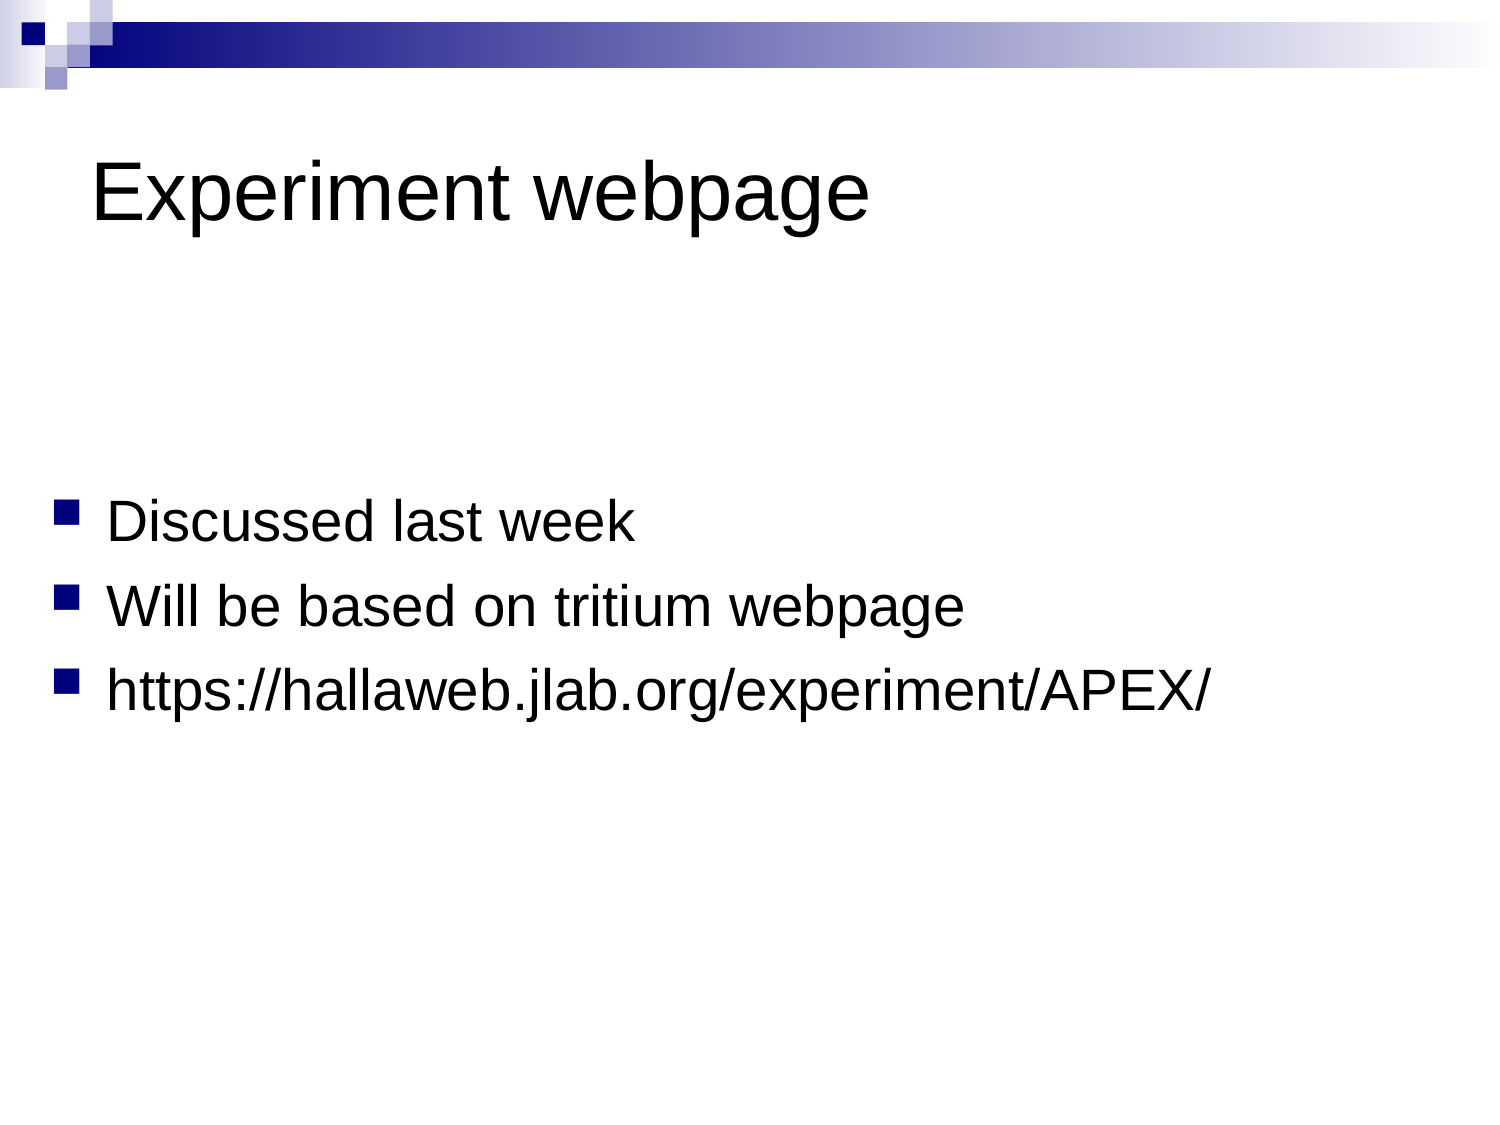

# Experiment webpage
Discussed last week
Will be based on tritium webpage
https://hallaweb.jlab.org/experiment/APEX/